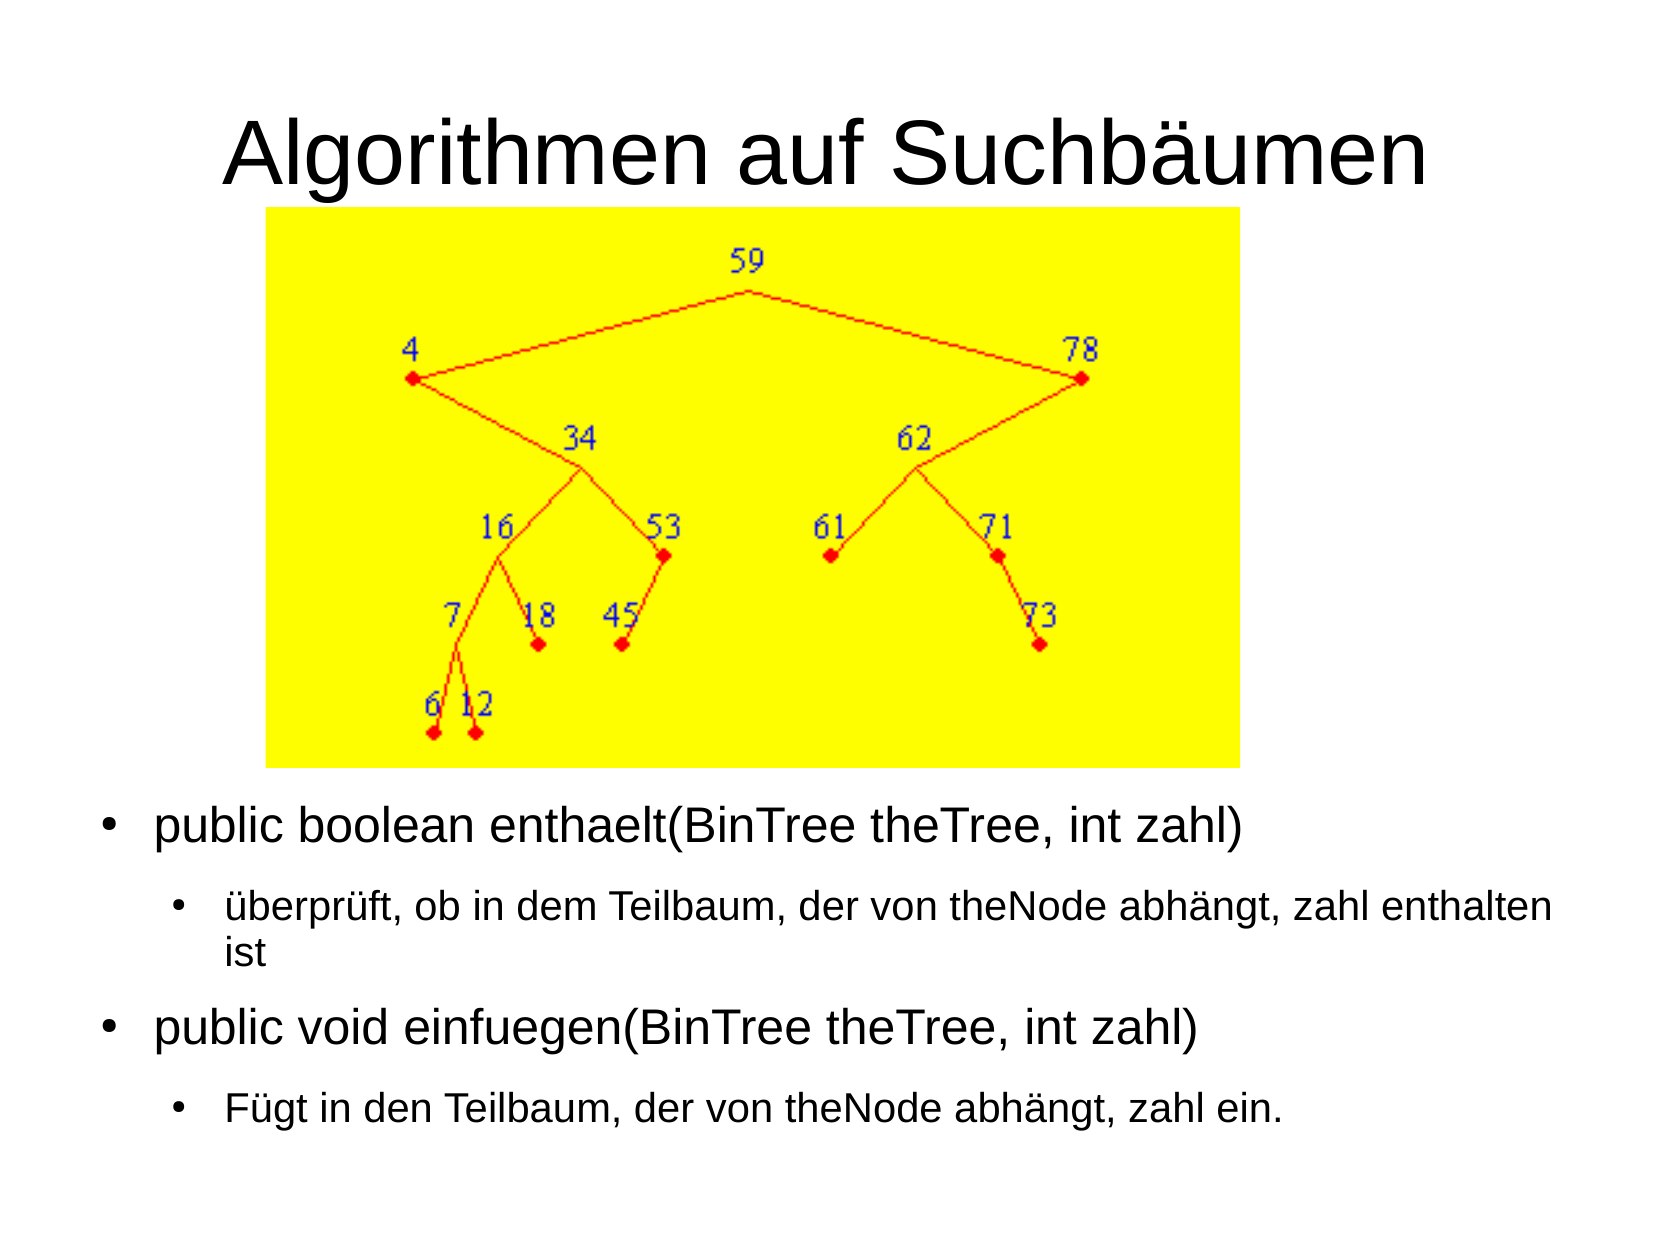

# Algorithmen auf Suchbäumen
public boolean enthaelt(BinTree theTree, int zahl)
überprüft, ob in dem Teilbaum, der von theNode abhängt, zahl enthalten ist
public void einfuegen(BinTree theTree, int zahl)
Fügt in den Teilbaum, der von theNode abhängt, zahl ein.